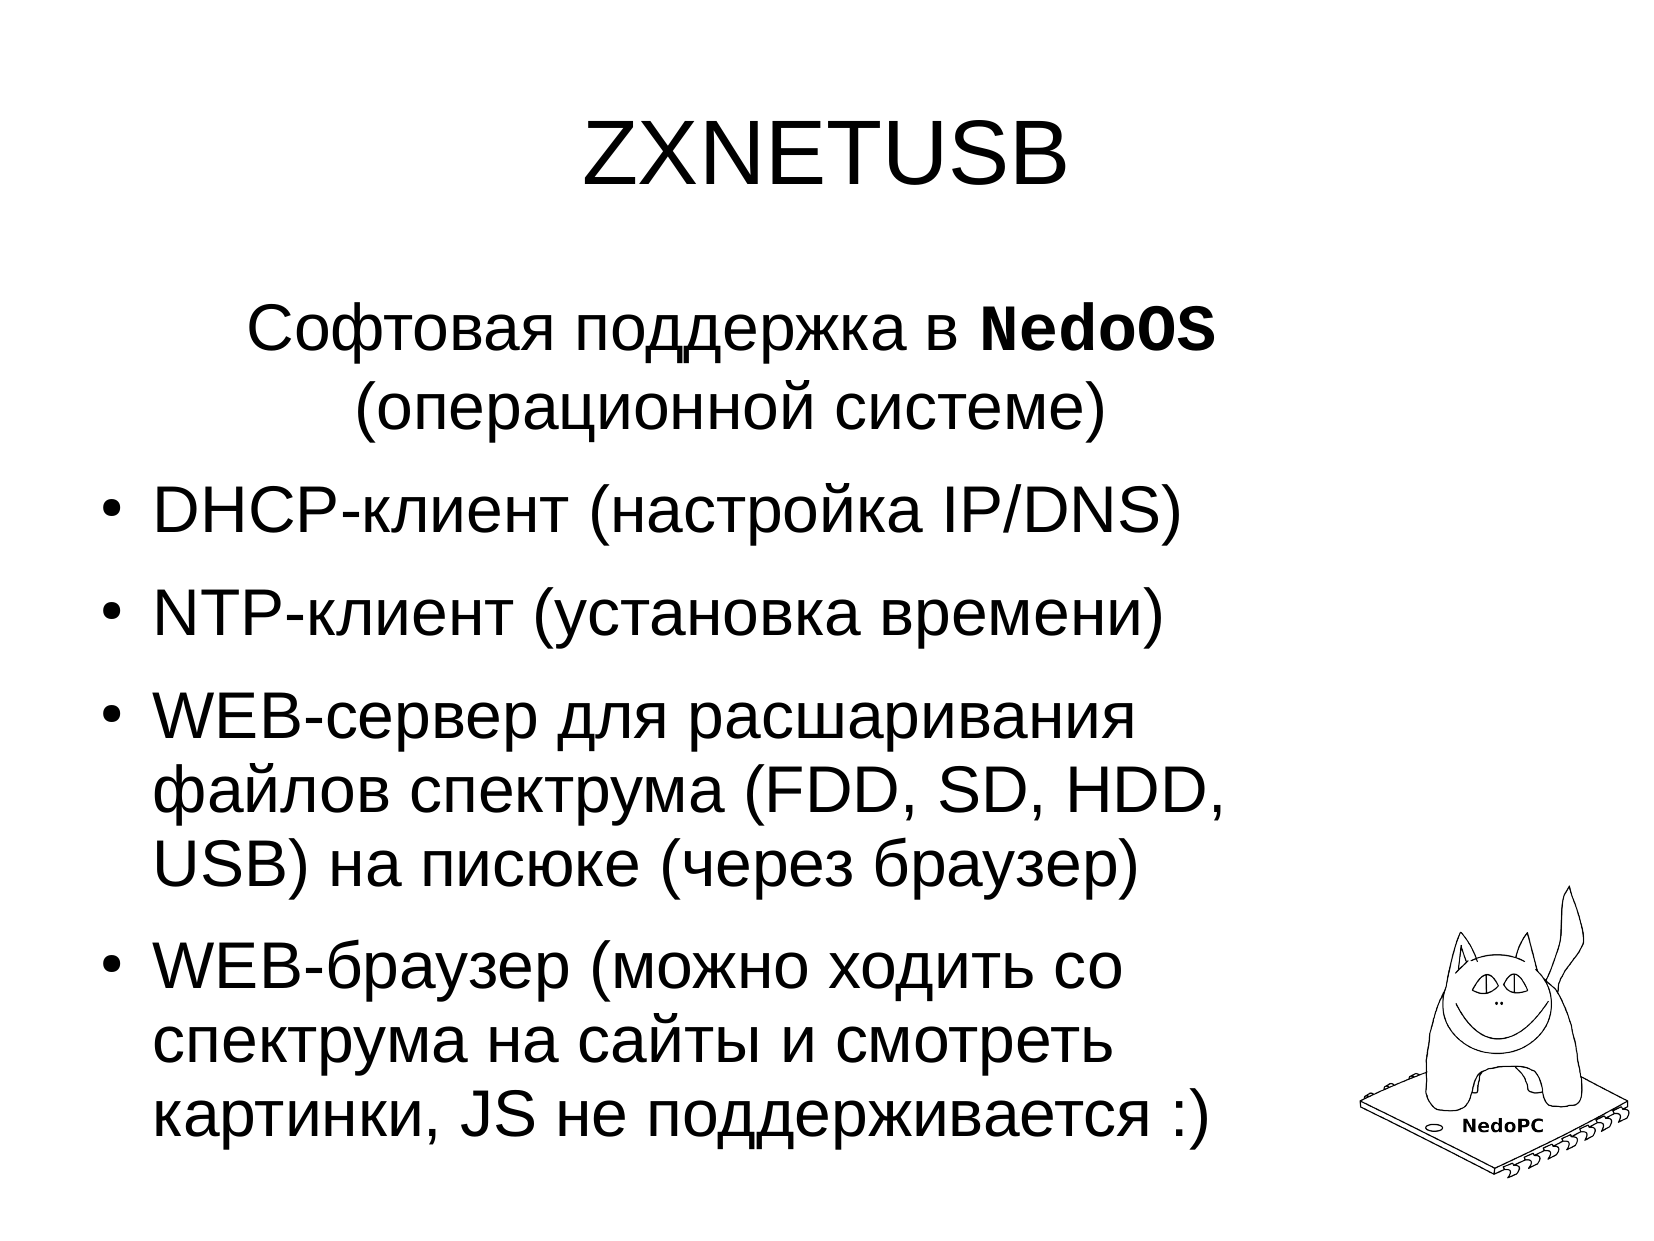

# ZXNETUSB
Софтовая поддержка в NedoOS (операционной системе)
DHCP-клиент (настройка IP/DNS)
NTP-клиент (установка времени)
WEB-сервер для расшаривания файлов спектрума (FDD, SD, HDD, USB) на писюке (через браузер)
WEB-браузер (можно ходить со спектрума на сайты и смотреть картинки, JS не поддерживается :)